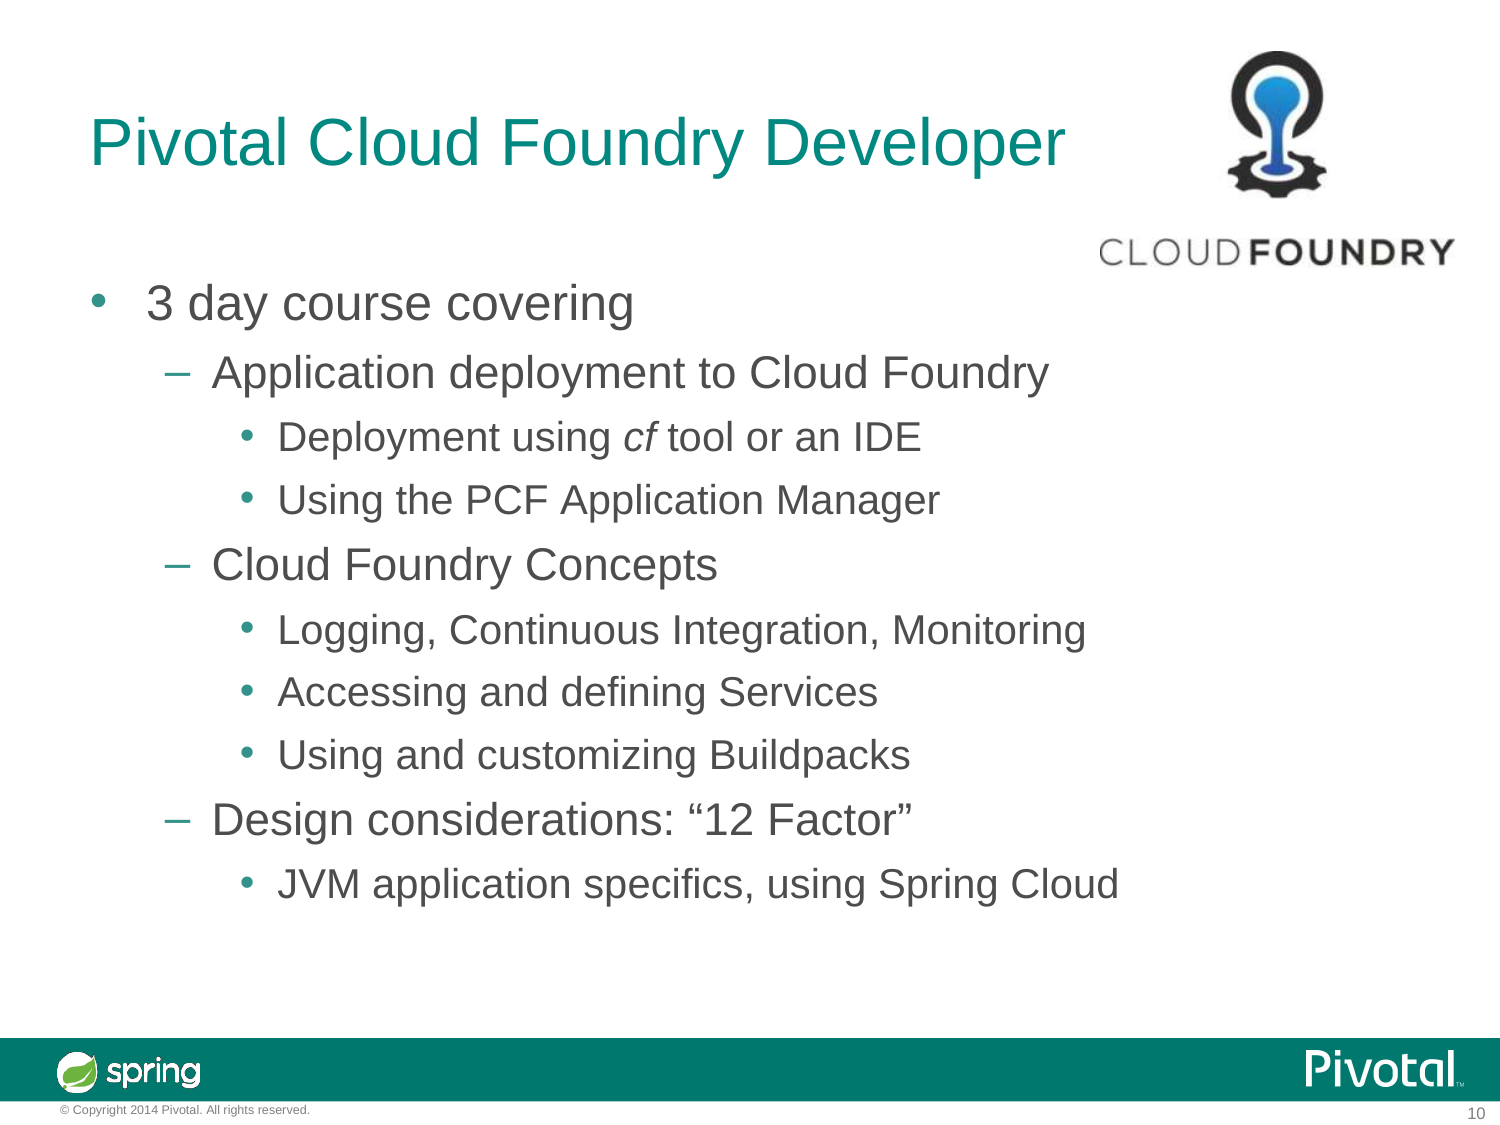

# Pivotal Cloud Foundry Developer
3 day course covering
Application deployment to Cloud Foundry
Deployment using cf tool or an IDE
Using the PCF Application Manager
Cloud Foundry Concepts
Logging, Continuous Integration, Monitoring
Accessing and defining Services
Using and customizing Buildpacks
Design considerations: “12 Factor”
JVM application specifics, using Spring Cloud